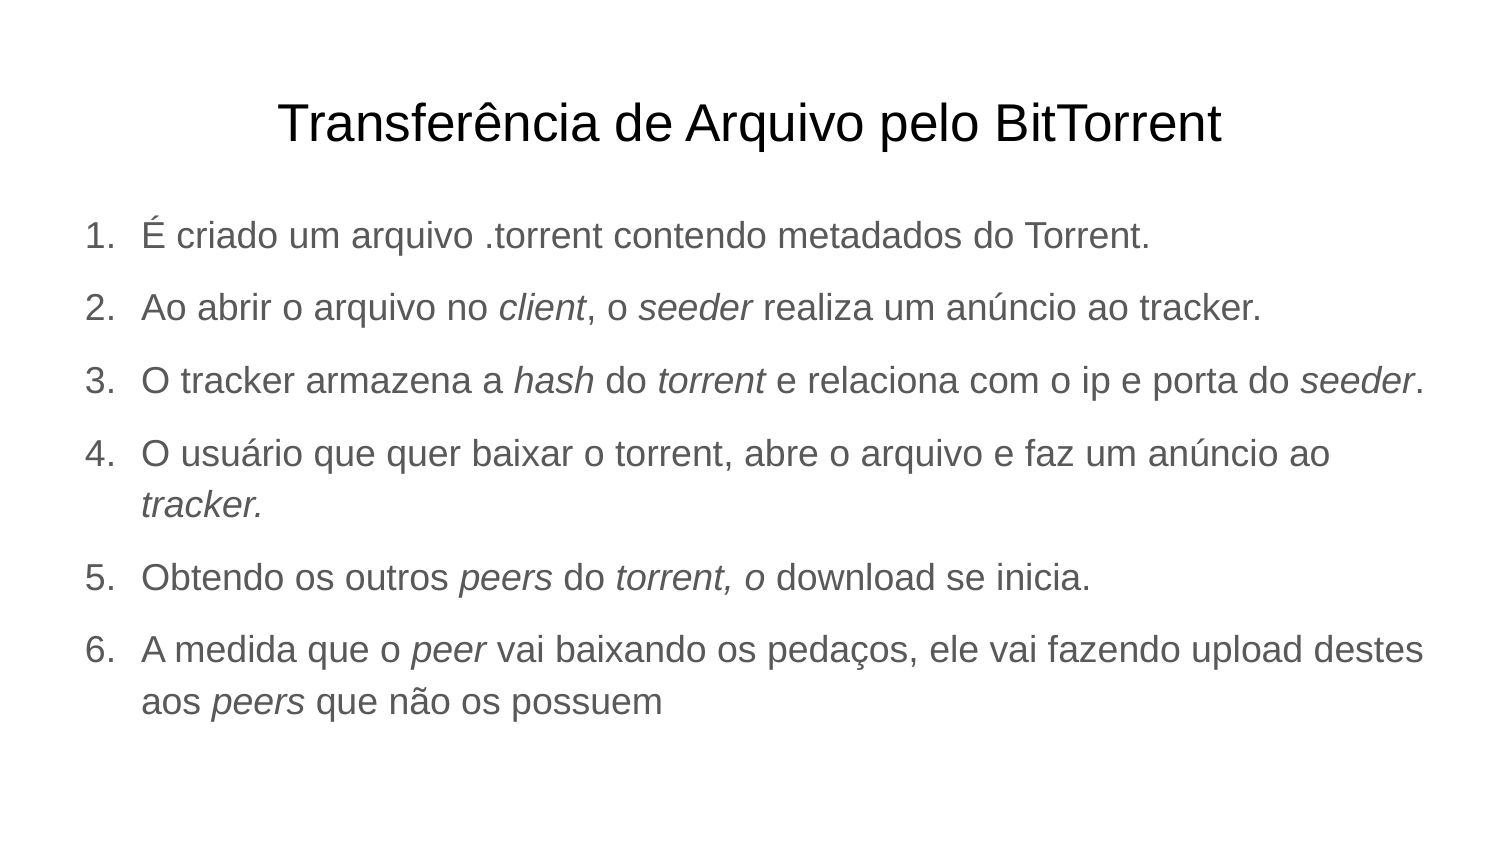

# Transferência de Arquivo pelo BitTorrent
É criado um arquivo .torrent contendo metadados do Torrent.
Ao abrir o arquivo no client, o seeder realiza um anúncio ao tracker.
O tracker armazena a hash do torrent e relaciona com o ip e porta do seeder.
O usuário que quer baixar o torrent, abre o arquivo e faz um anúncio ao tracker.
Obtendo os outros peers do torrent, o download se inicia.
A medida que o peer vai baixando os pedaços, ele vai fazendo upload destes aos peers que não os possuem